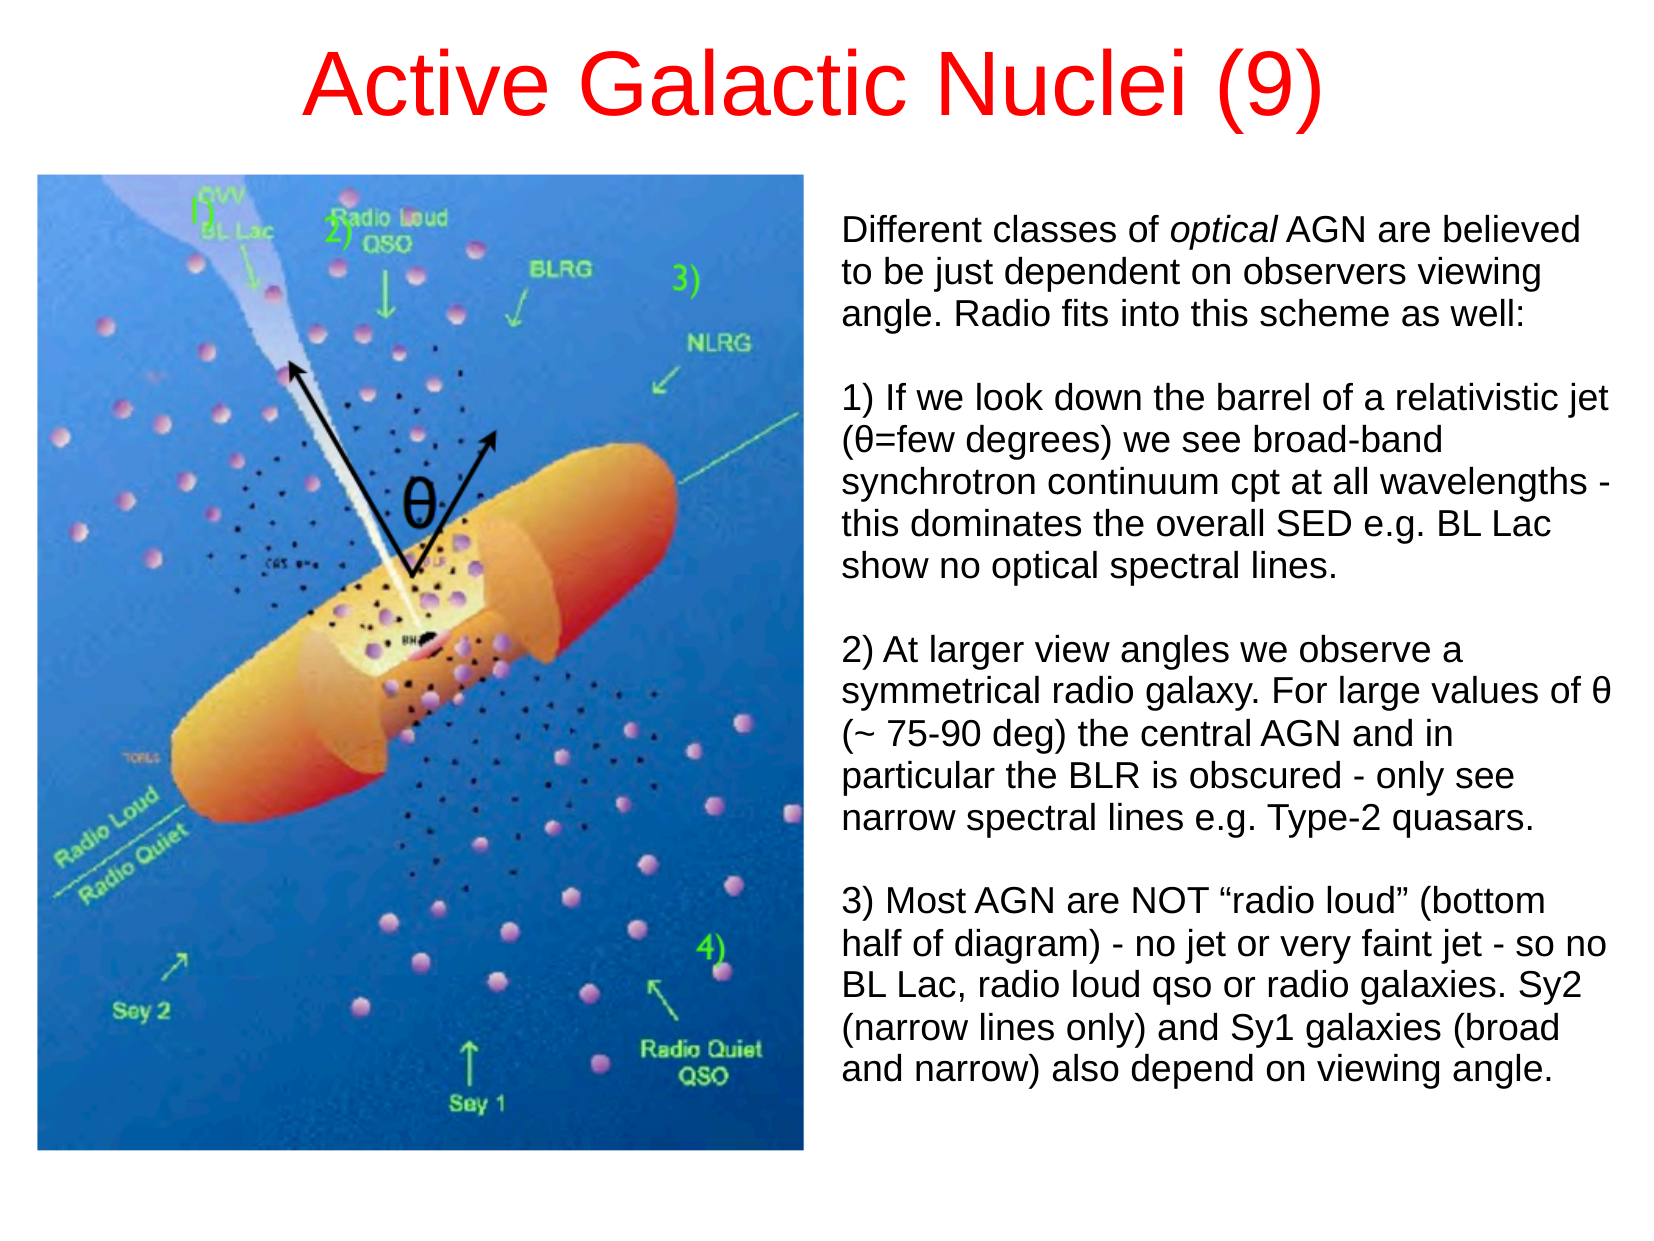

# Active Galactic Nuclei (9)
Different classes of optical AGN are believed to be just dependent on observers viewing angle. Radio fits into this scheme as well:
1) If we look down the barrel of a relativistic jet
(θ=few degrees) we see broad-band synchrotron continuum cpt at all wavelengths - this dominates the overall SED e.g. BL Lac show no optical spectral lines.
2) At larger view angles we observe a symmetrical radio galaxy. For large values of θ (~ 75-90 deg) the central AGN and in particular the BLR is obscured - only see narrow spectral lines e.g. Type-2 quasars.
3) Most AGN are NOT “radio loud” (bottom half of diagram) - no jet or very faint jet - so no BL Lac, radio loud qso or radio galaxies. Sy2 (narrow lines only) and Sy1 galaxies (broad and narrow) also depend on viewing angle.